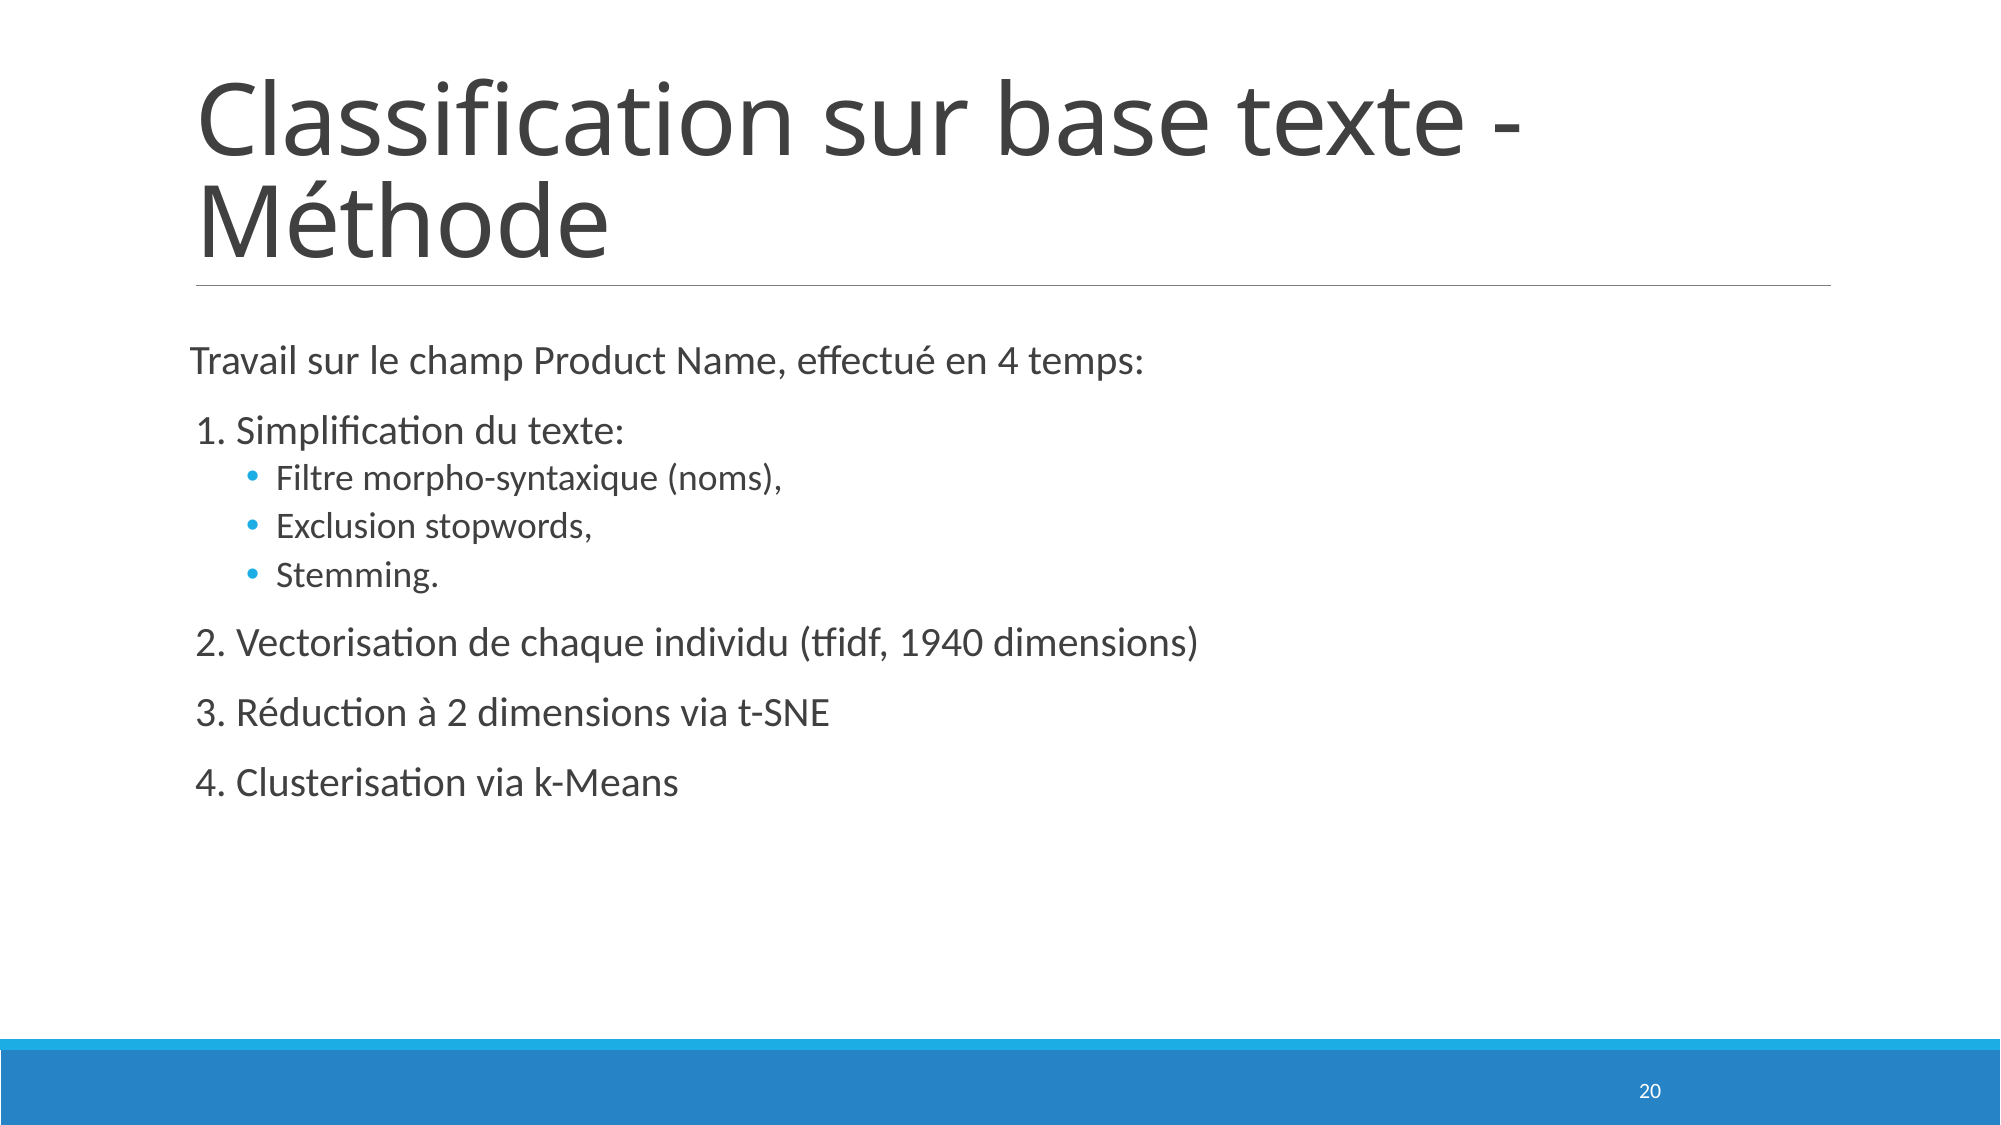

# Classification sur base texte - Méthode
 Travail sur le champ Product Name, effectué en 4 temps:
1. Simplification du texte:
Filtre morpho-syntaxique (noms),
Exclusion stopwords,
Stemming.
2. Vectorisation de chaque individu (tfidf, 1940 dimensions)
3. Réduction à 2 dimensions via t-SNE
4. Clusterisation via k-Means